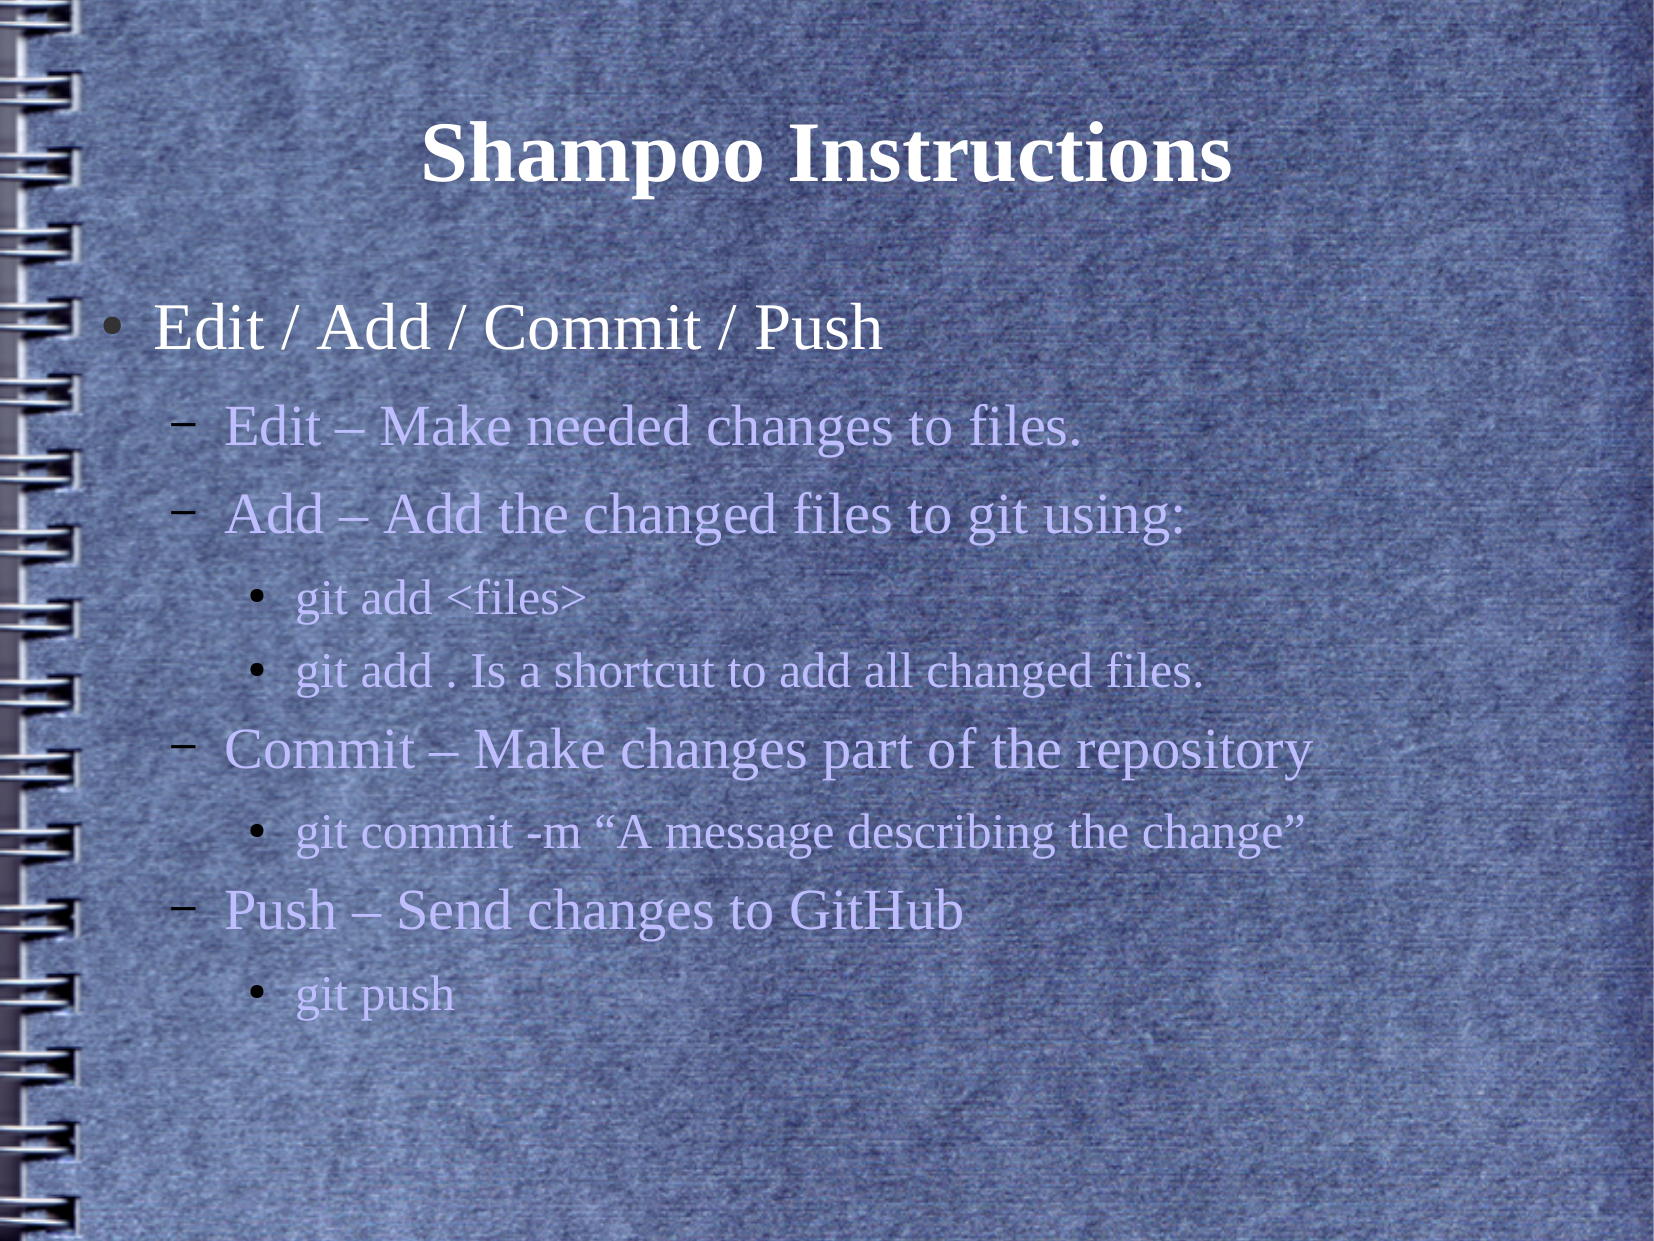

# Shampoo Instructions
Edit / Add / Commit / Push
Edit – Make needed changes to files.
Add – Add the changed files to git using:
git add <files>
git add . Is a shortcut to add all changed files.
Commit – Make changes part of the repository
git commit -m “A message describing the change”
Push – Send changes to GitHub
git push